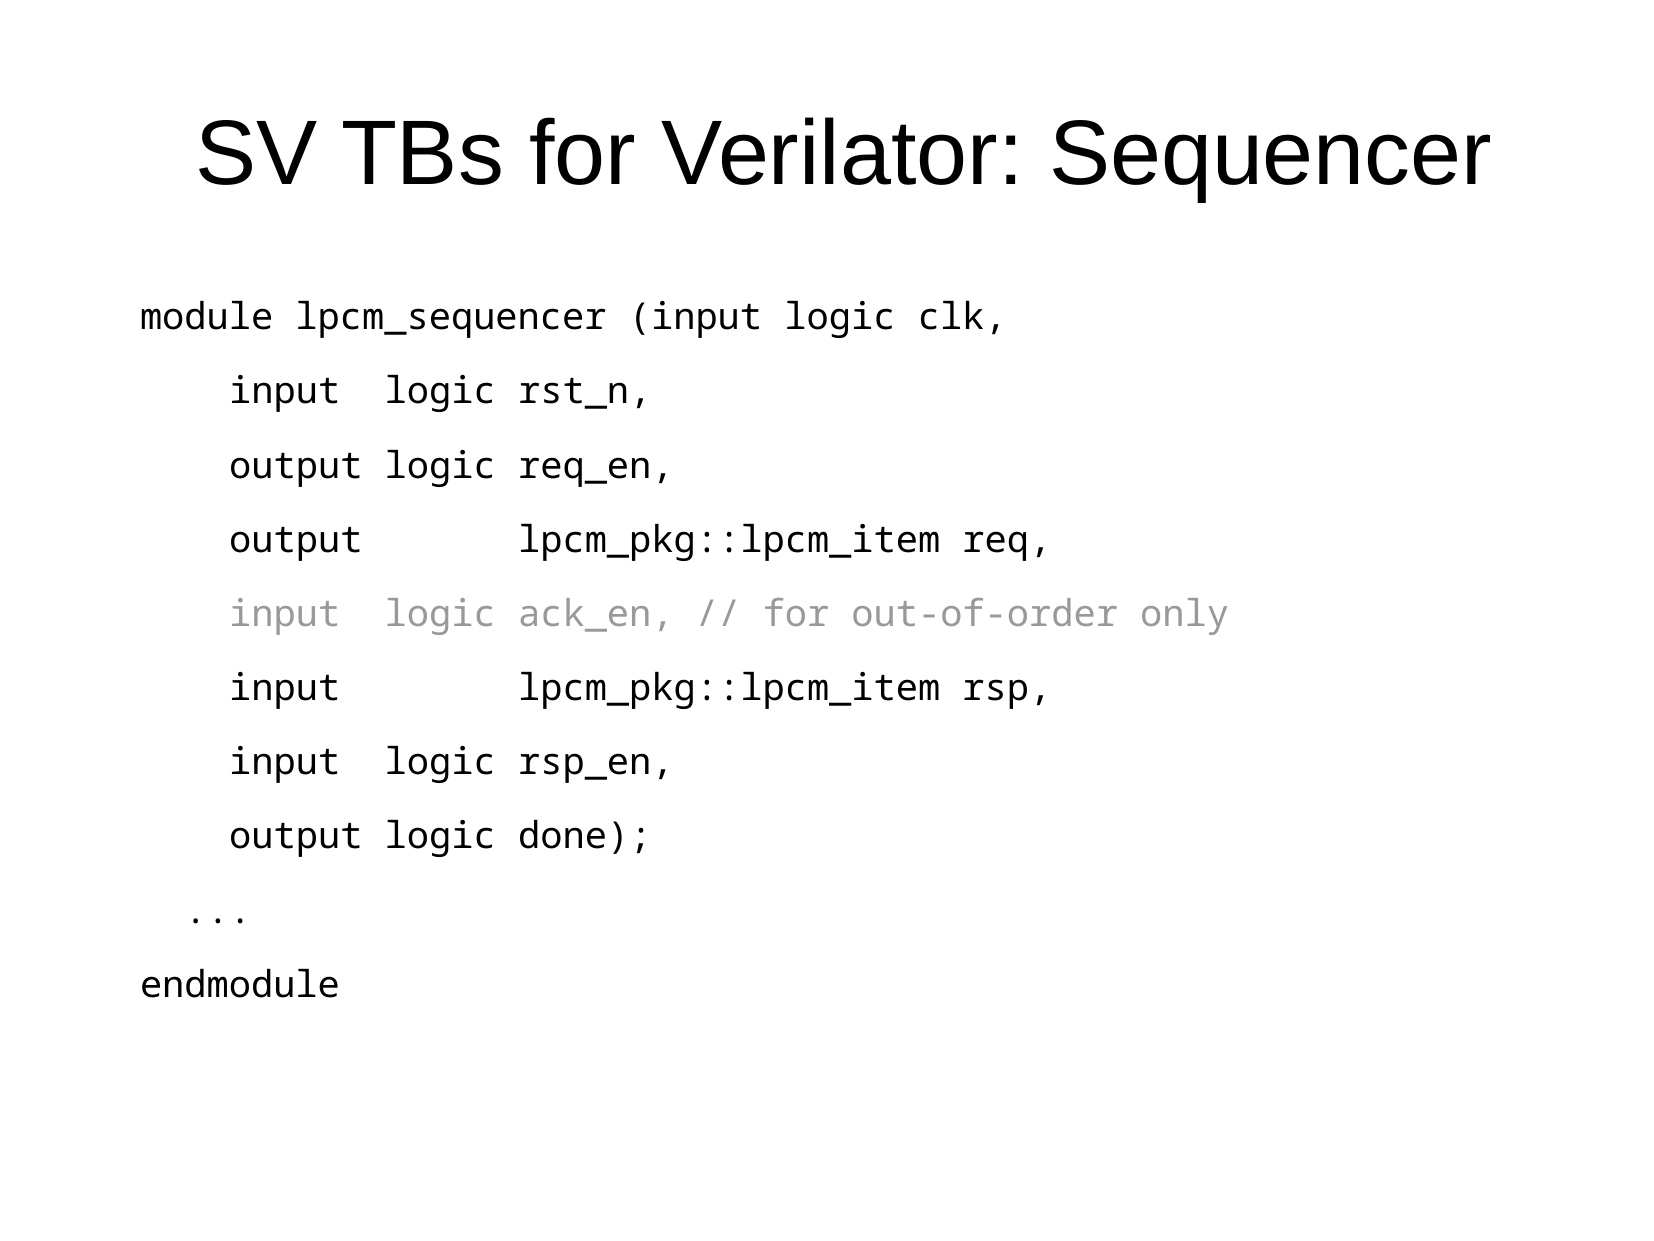

# SV TBs for Verilator: Sequencer
module lpcm_sequencer (input logic clk,
 input logic rst_n,
 output logic req_en,
 output lpcm_pkg::lpcm_item req,
 input logic ack_en, // for out-of-order only
 input lpcm_pkg::lpcm_item rsp,
 input logic rsp_en,
 output logic done);
 ...
endmodule